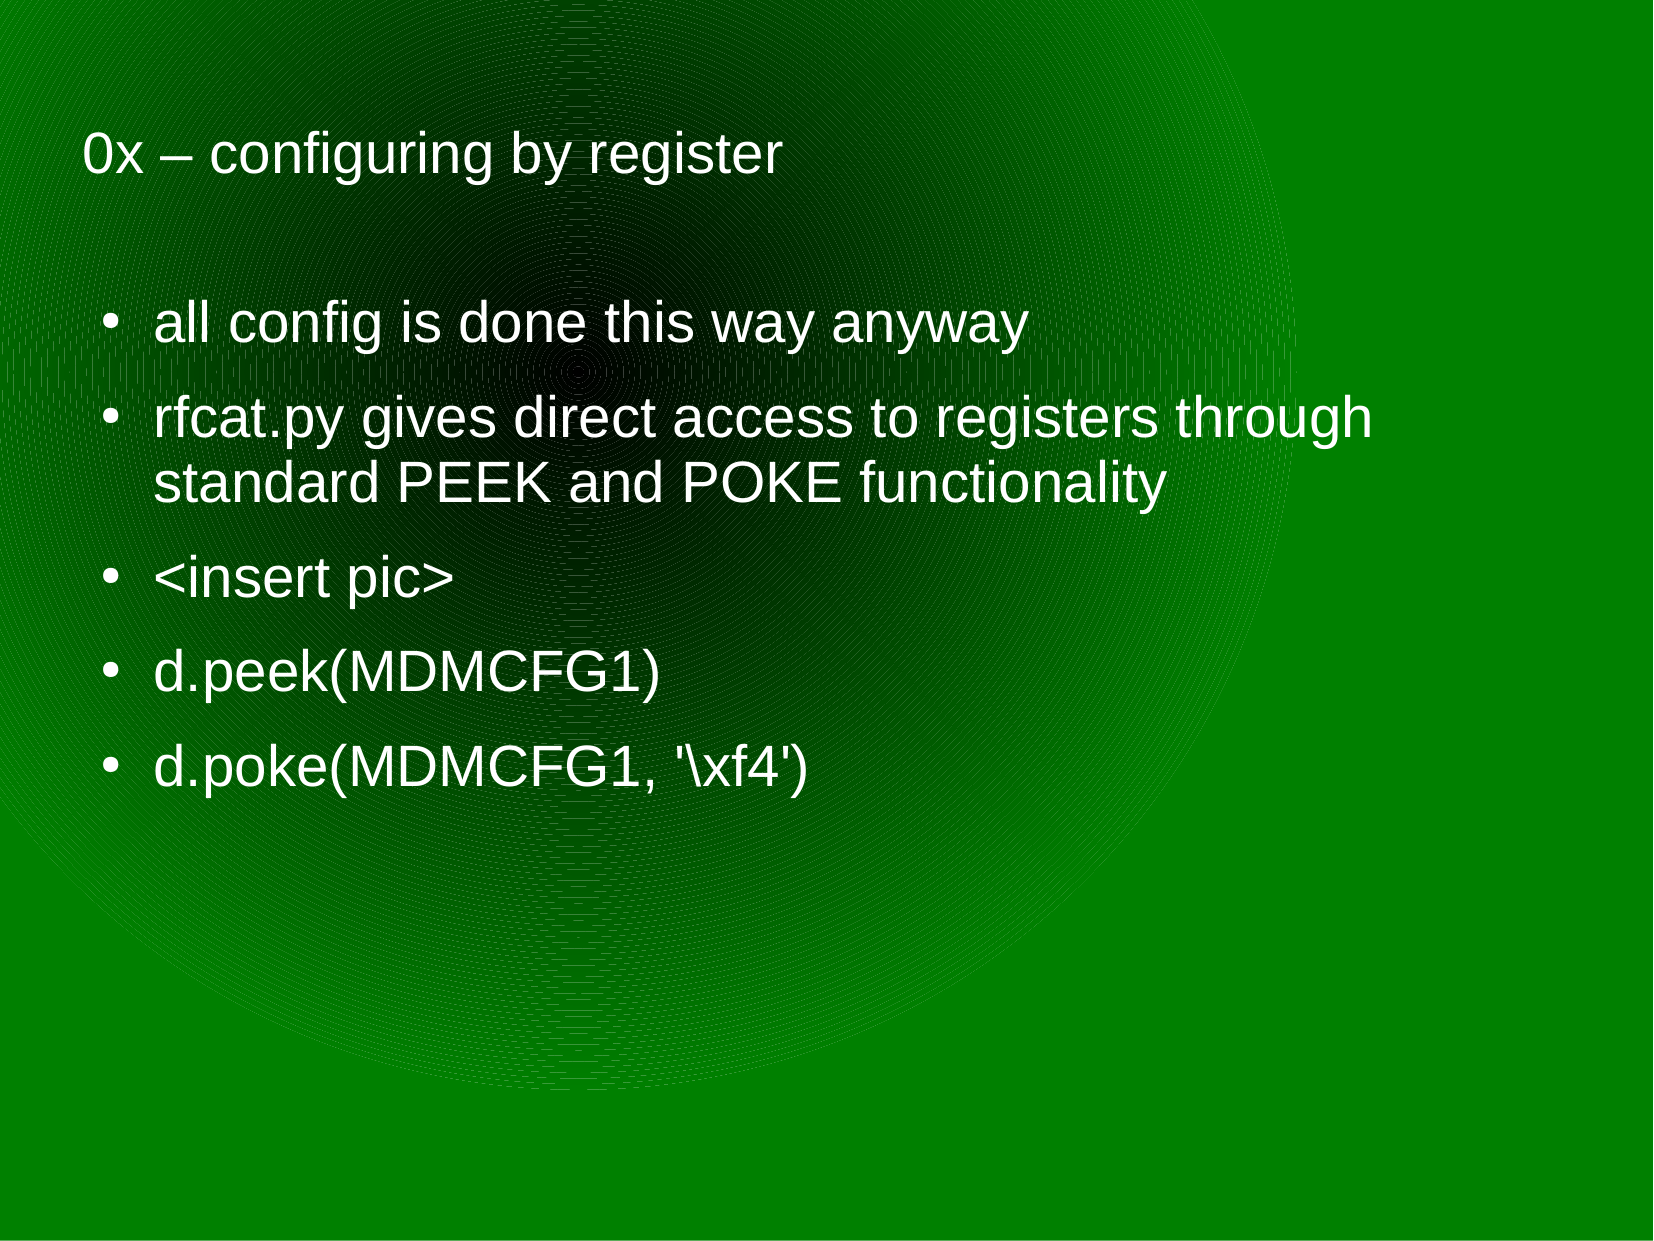

# 0x – configuring by register
all config is done this way anyway
rfcat.py gives direct access to registers through standard PEEK and POKE functionality
<insert pic>
d.peek(MDMCFG1)
d.poke(MDMCFG1, '\xf4')